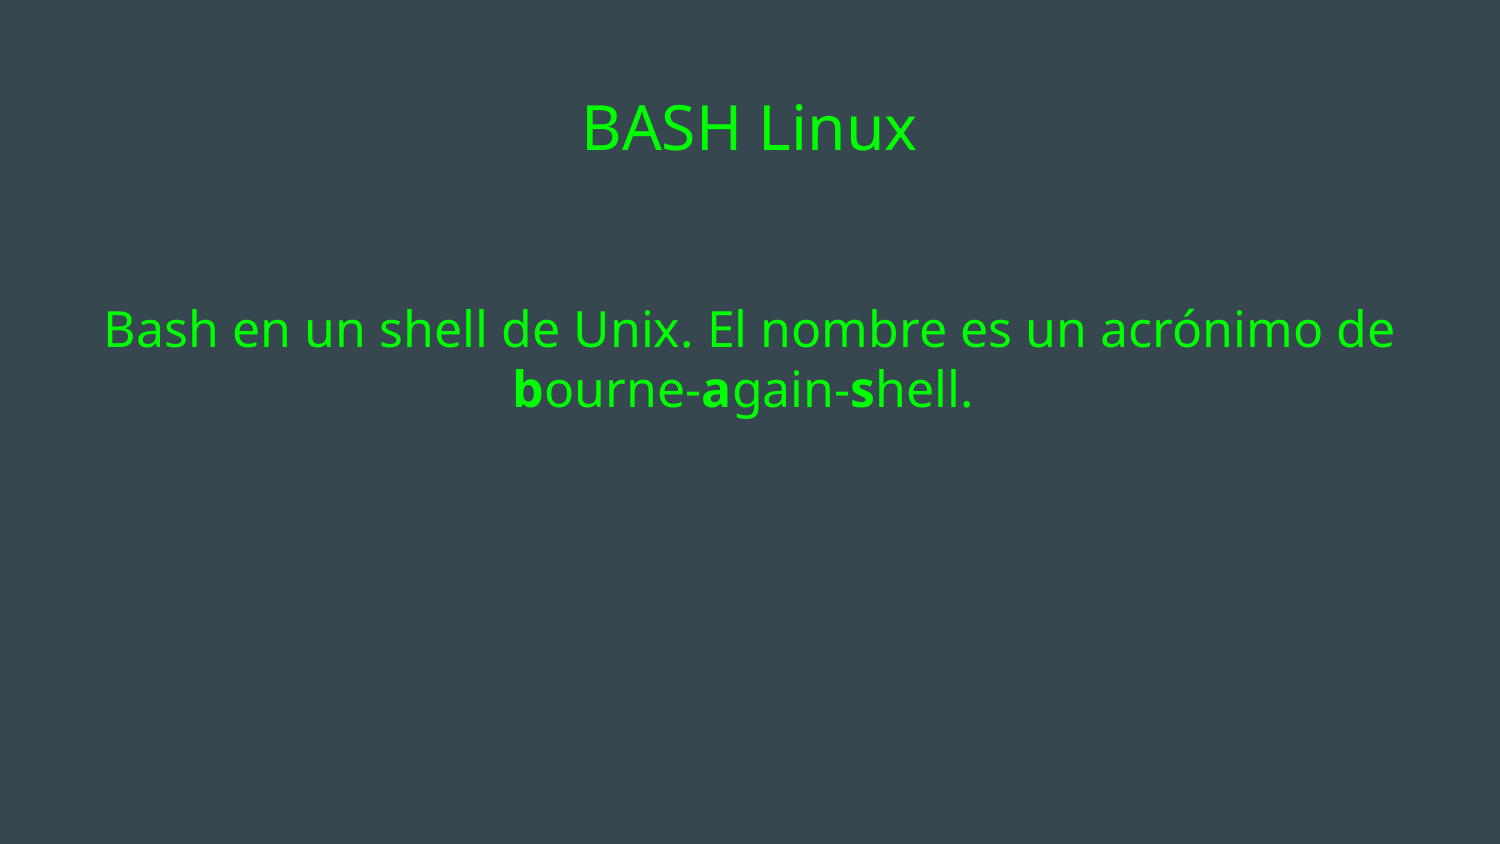

# BASH Linux
Bash en un shell de Unix. El nombre es un acrónimo de bourne-again-shell.